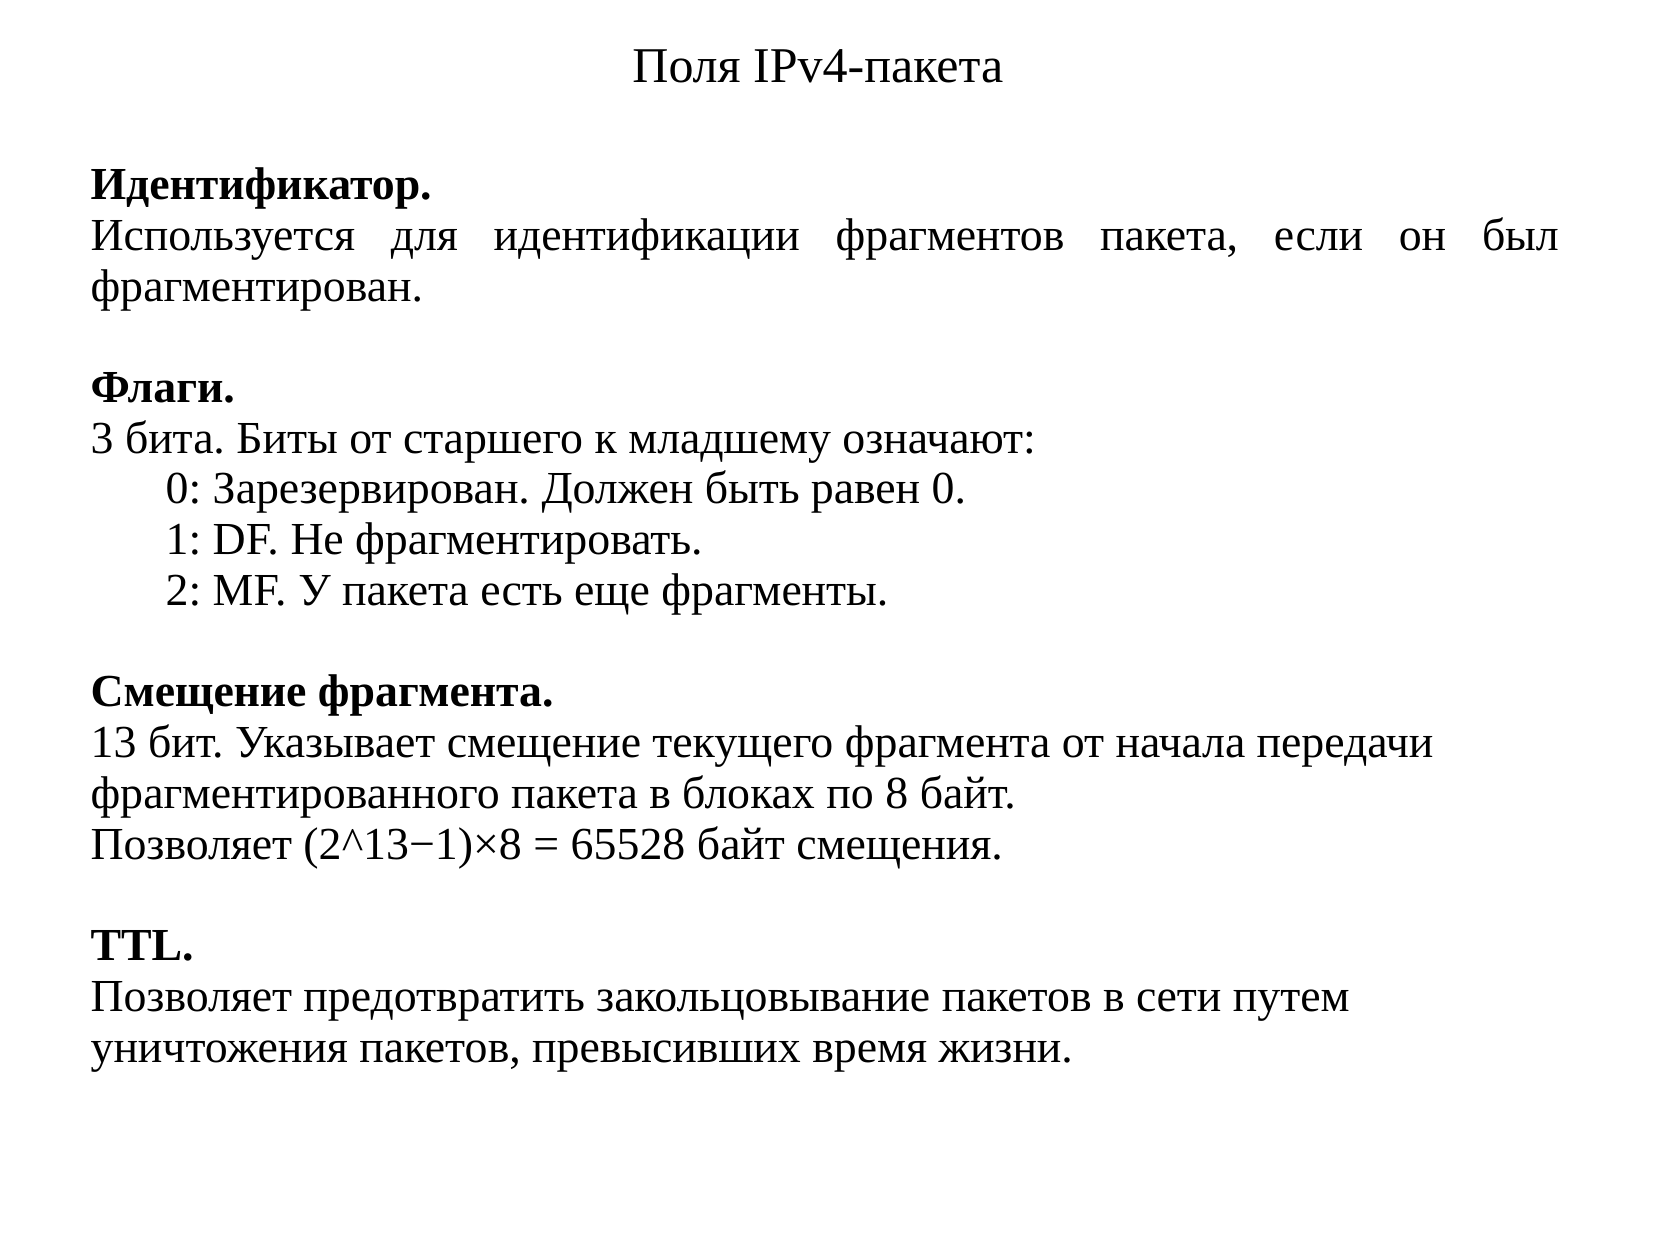

Поля IPv4-пакета
Идентификатор.
Используется для идентификации фрагментов пакета, если он был фрагментирован.
Флаги.
3 бита. Биты от старшего к младшему означают:
	0: Зарезервирован. Должен быть равен 0.
	1: DF. Не фрагментировать.
	2: MF. У пакета есть еще фрагменты.
Смещение фрагмента.
13 бит. Указывает смещение текущего фрагмента от начала передачи фрагментированного пакета в блоках по 8 байт.
Позволяет (2^13−1)×8 = 65528 байт смещения.
TTL.
Позволяет предотвратить закольцовывание пакетов в сети путем уничтожения пакетов, превысивших время жизни.